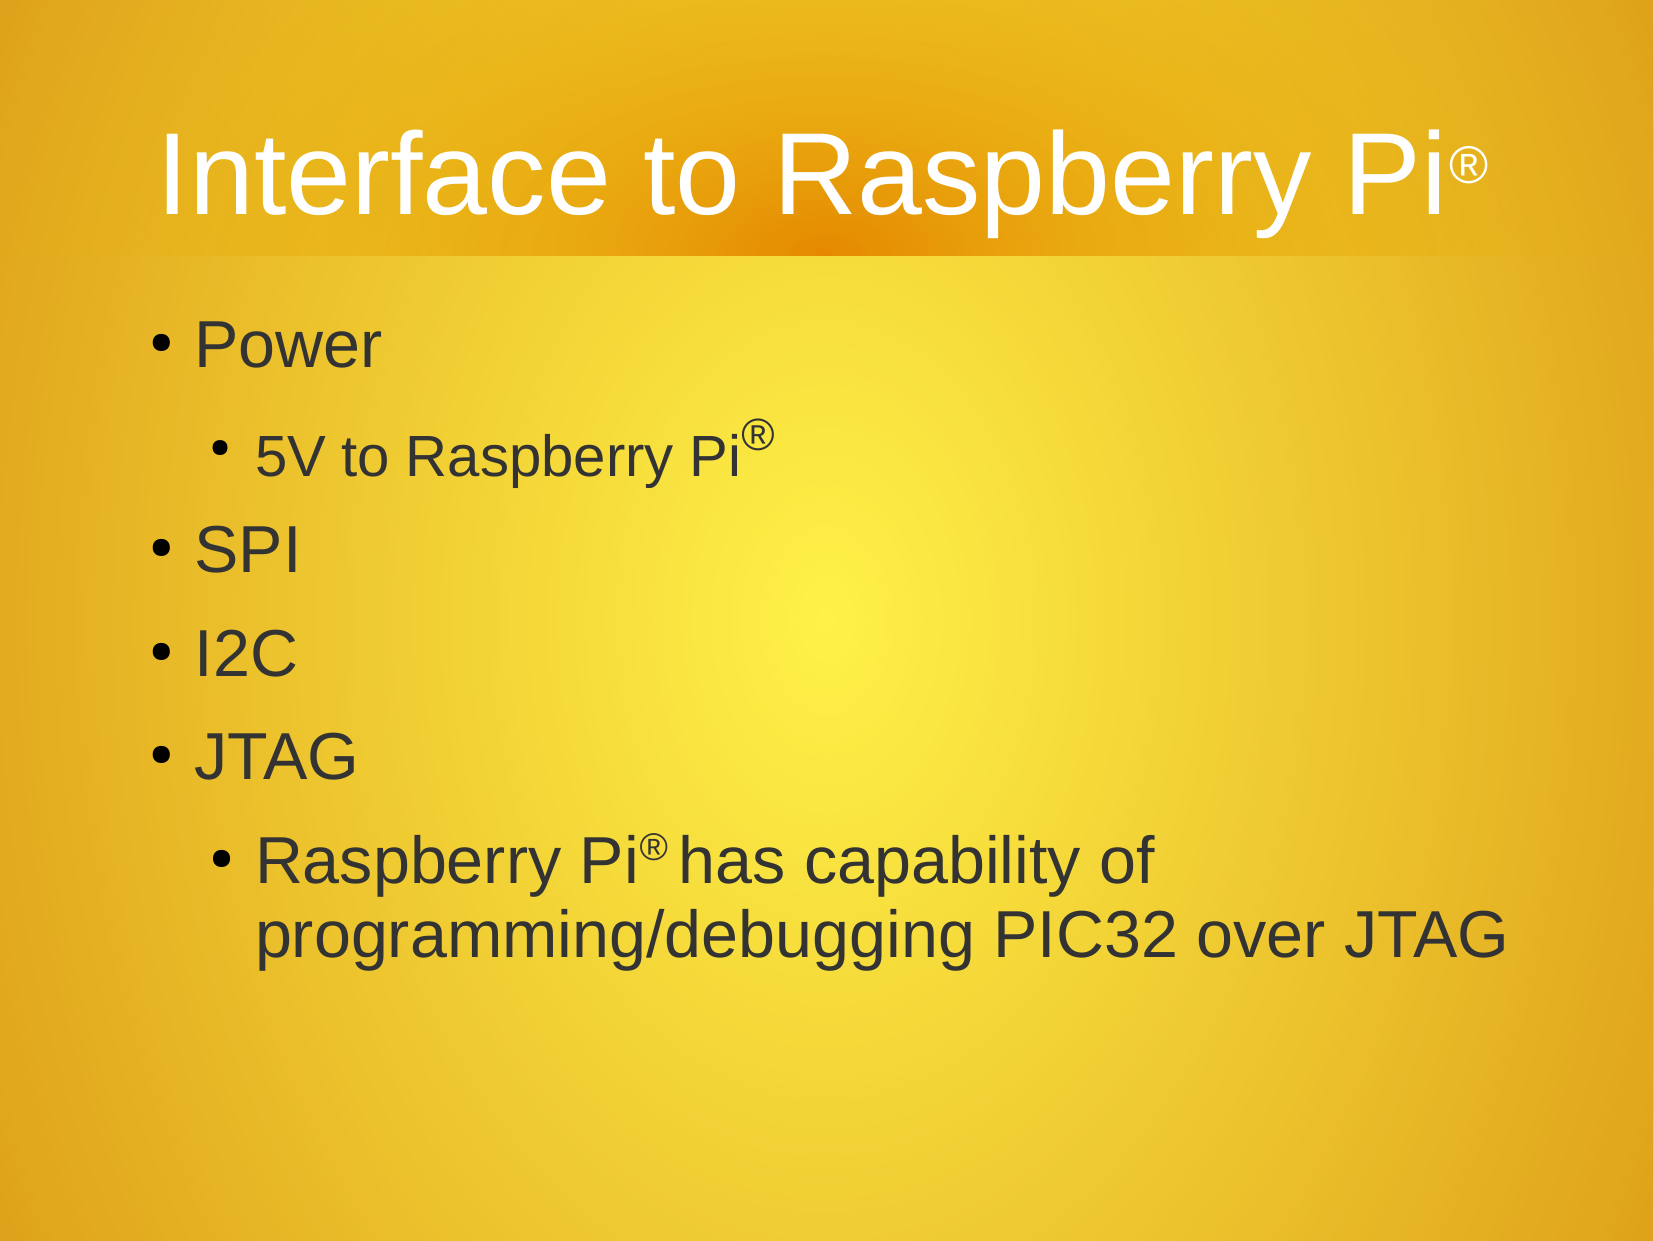

# Interface to Raspberry Pi®
Power
5V to Raspberry Pi®
SPI
I2C
JTAG
Raspberry Pi® has capability of programming/debugging PIC32 over JTAG